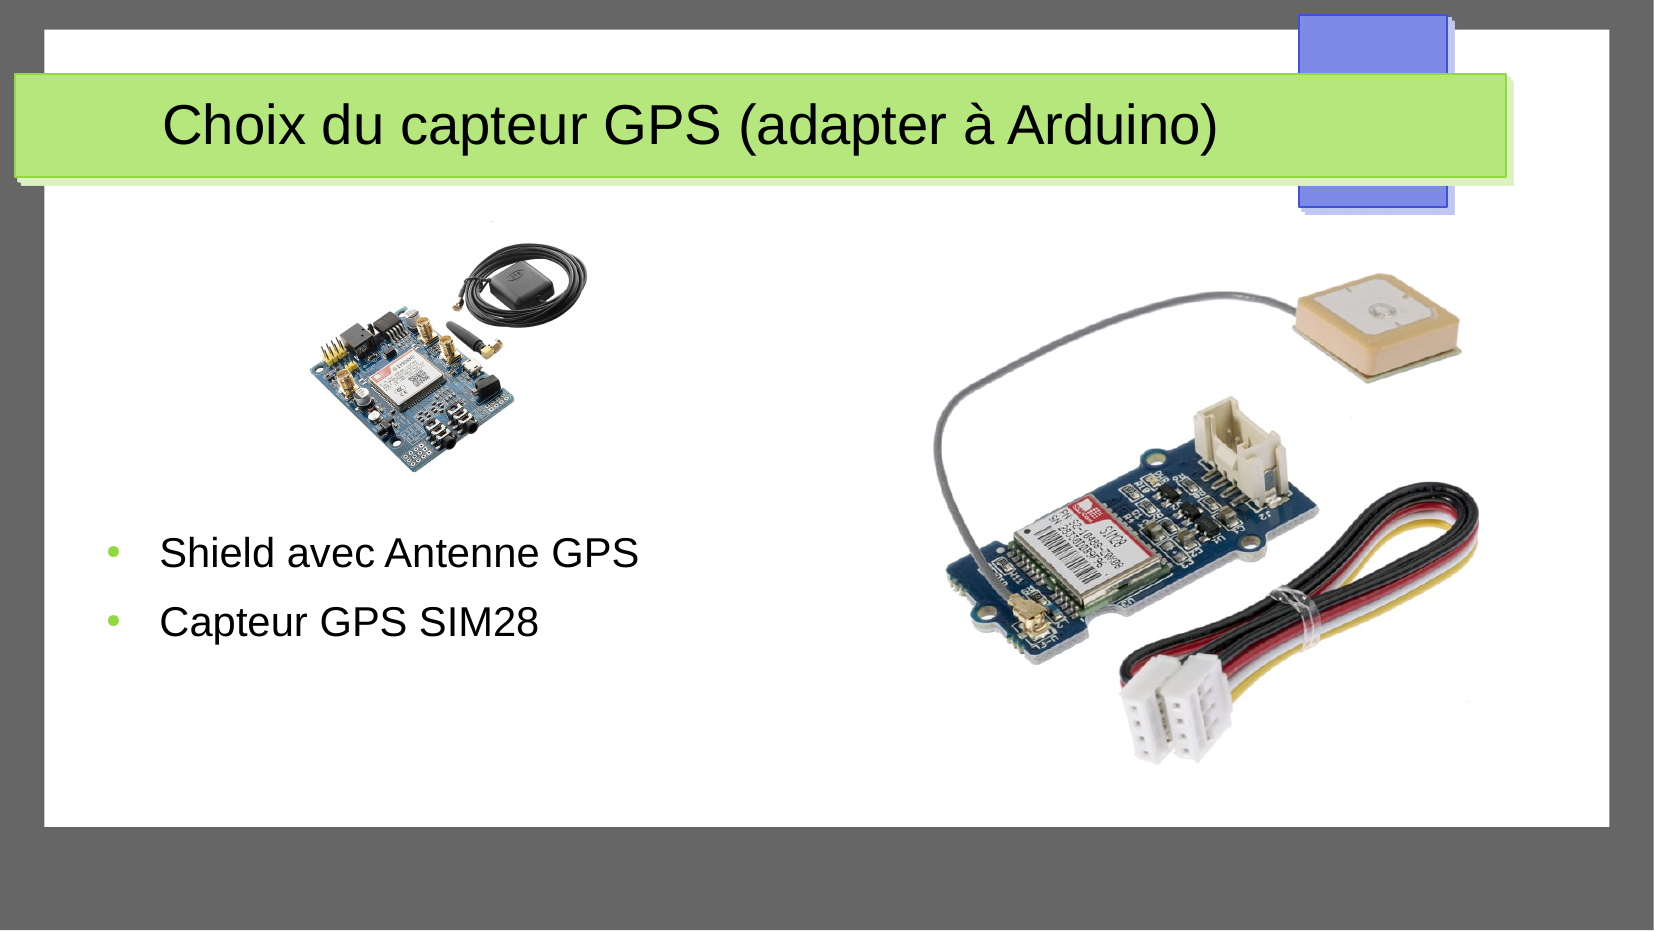

# Choix du capteur GPS (adapter à Arduino)
Shield avec Antenne GPS
Capteur GPS SIM28